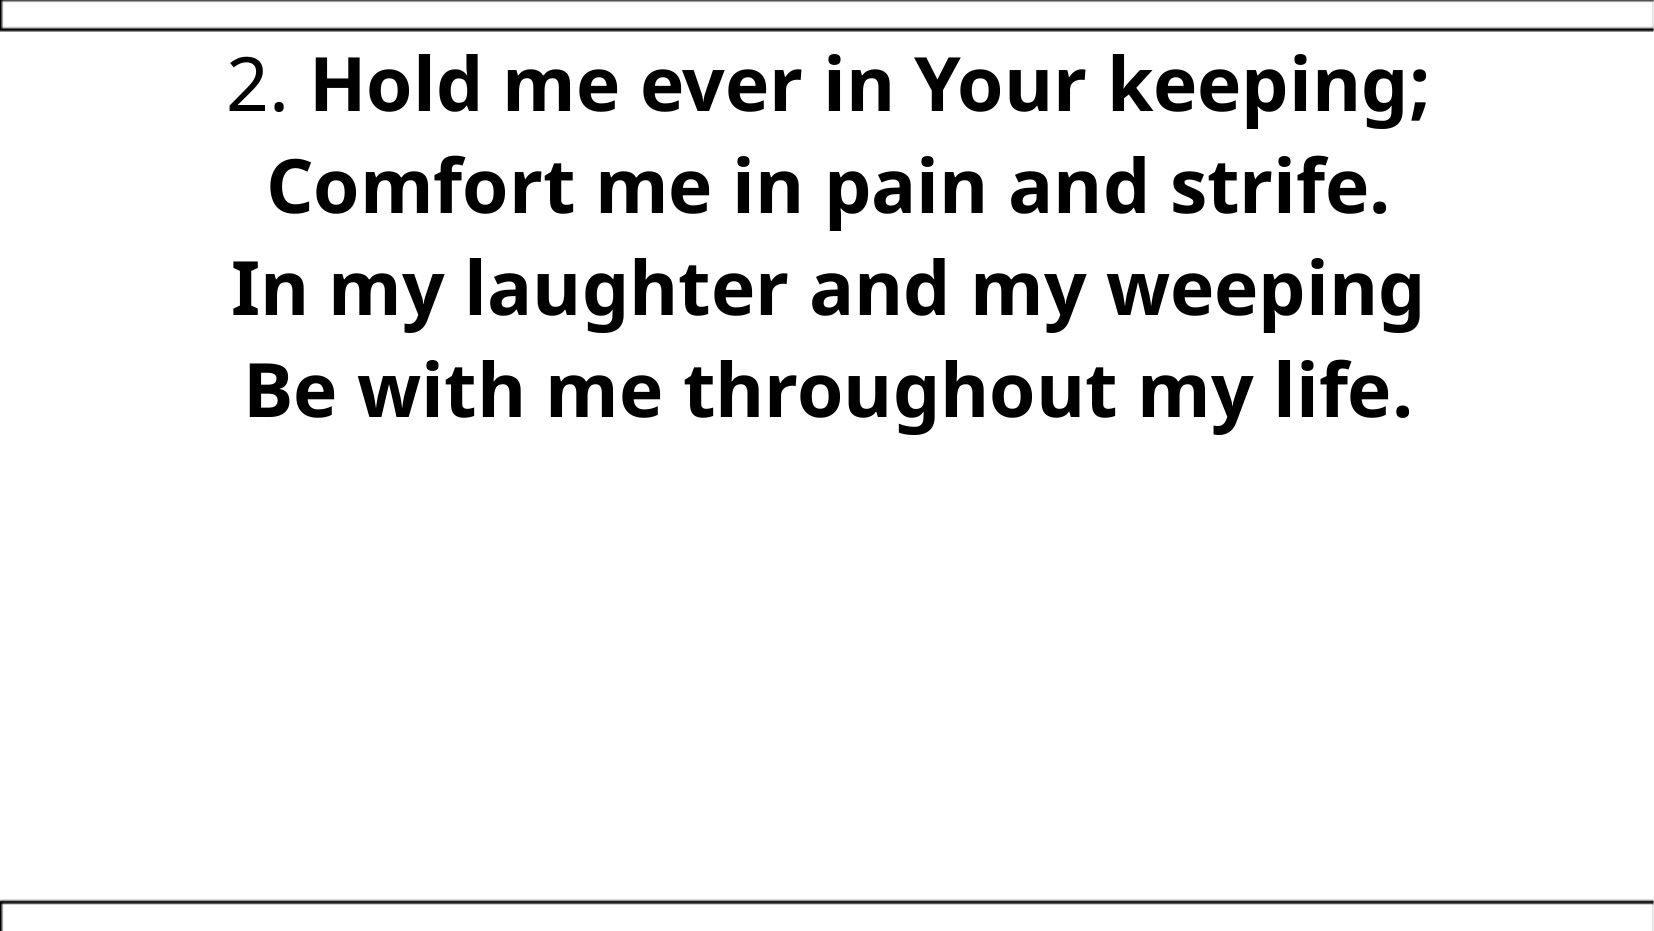

2. Hold me ever in Your keeping;
Comfort me in pain and strife.
In my laughter and my weeping
Be with me throughout my life.